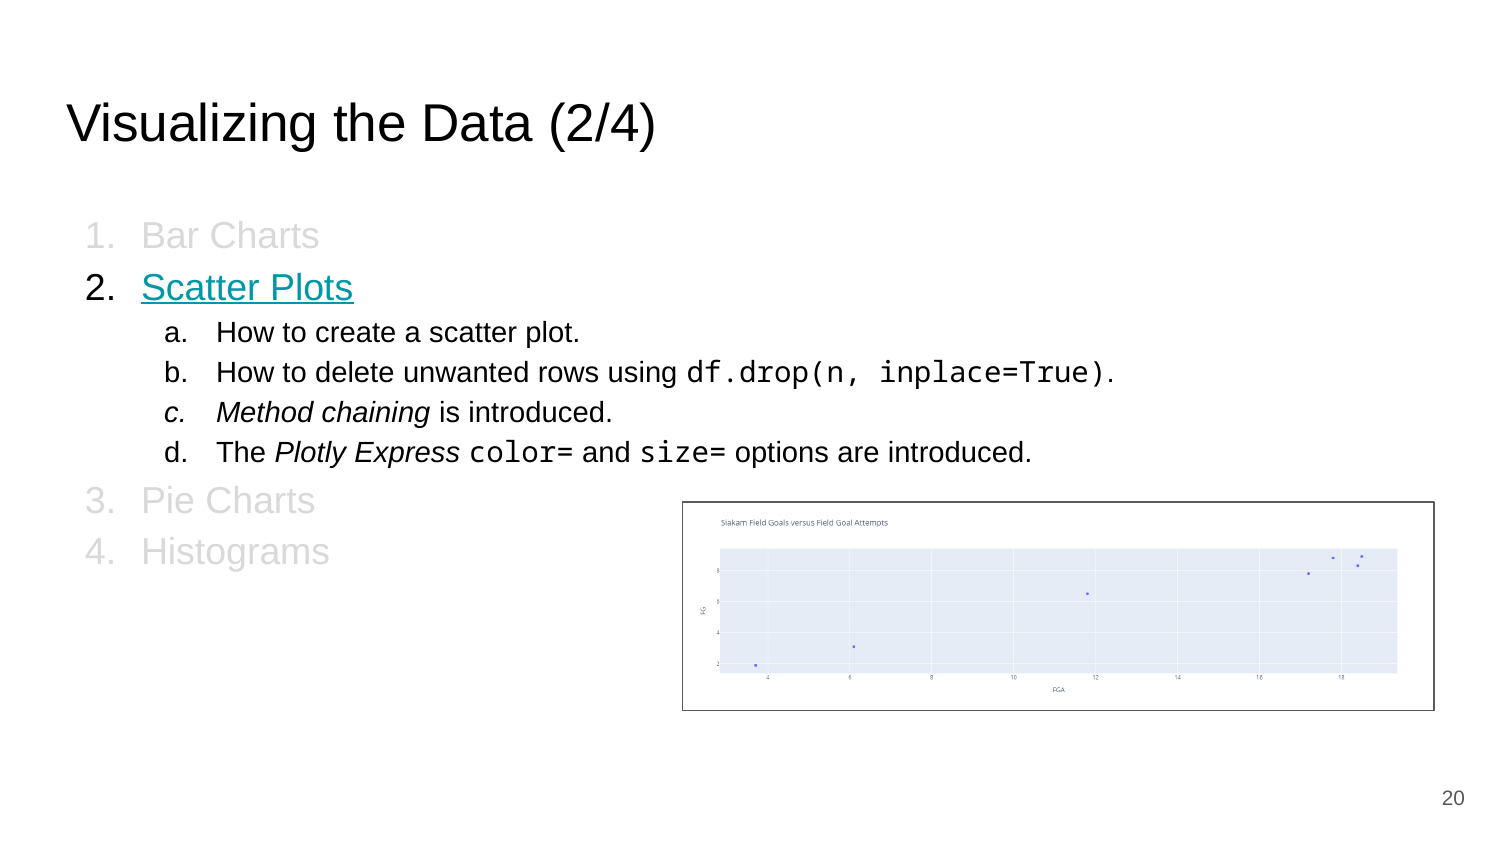

# Visualizing the Data (2/4)
Bar Charts
Scatter Plots
How to create a scatter plot.
How to delete unwanted rows using df.drop(n, inplace=True).
Method chaining is introduced.
The Plotly Express color= and size= options are introduced.
Pie Charts
Histograms